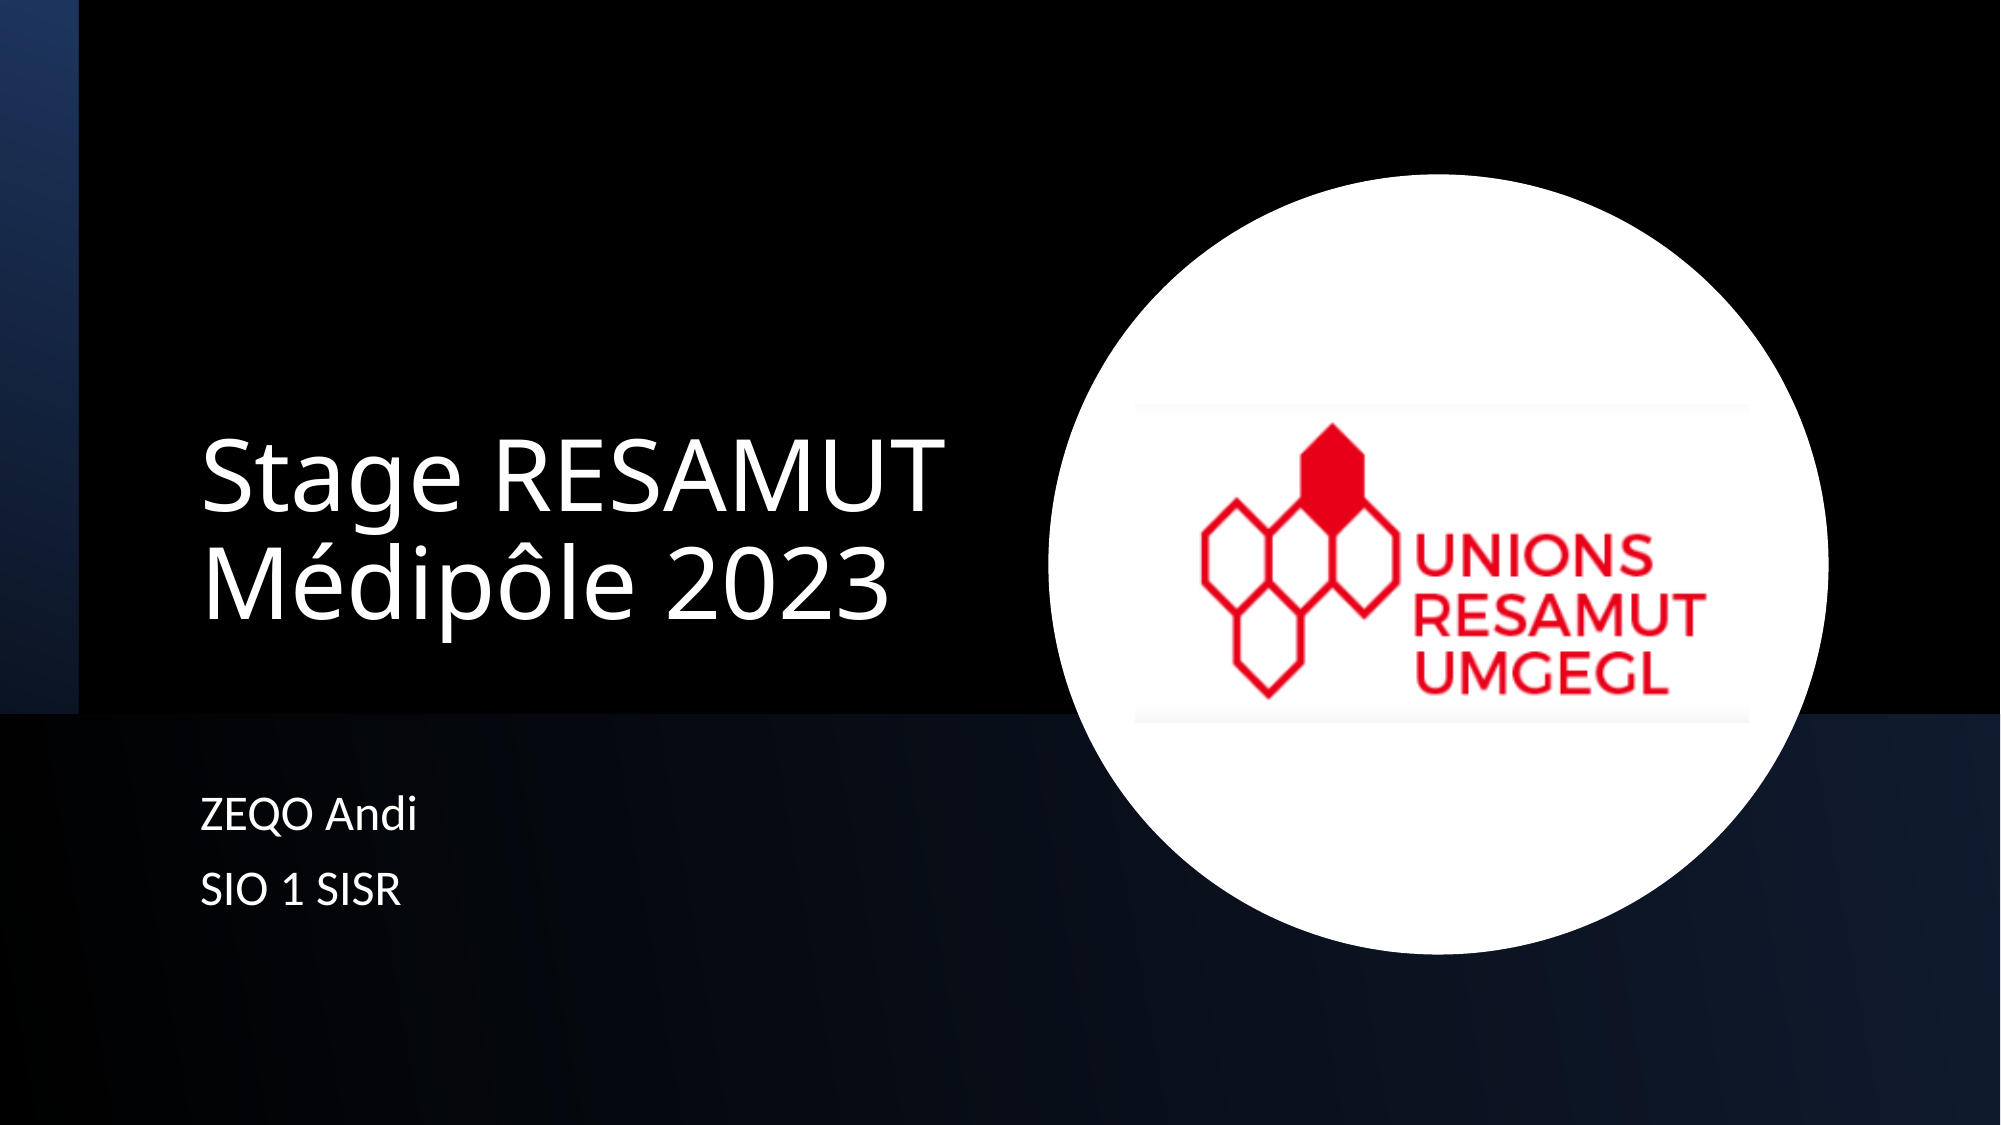

# Stage RESAMUT Médipôle 2023
ZEQO Andi
SIO 1 SISR